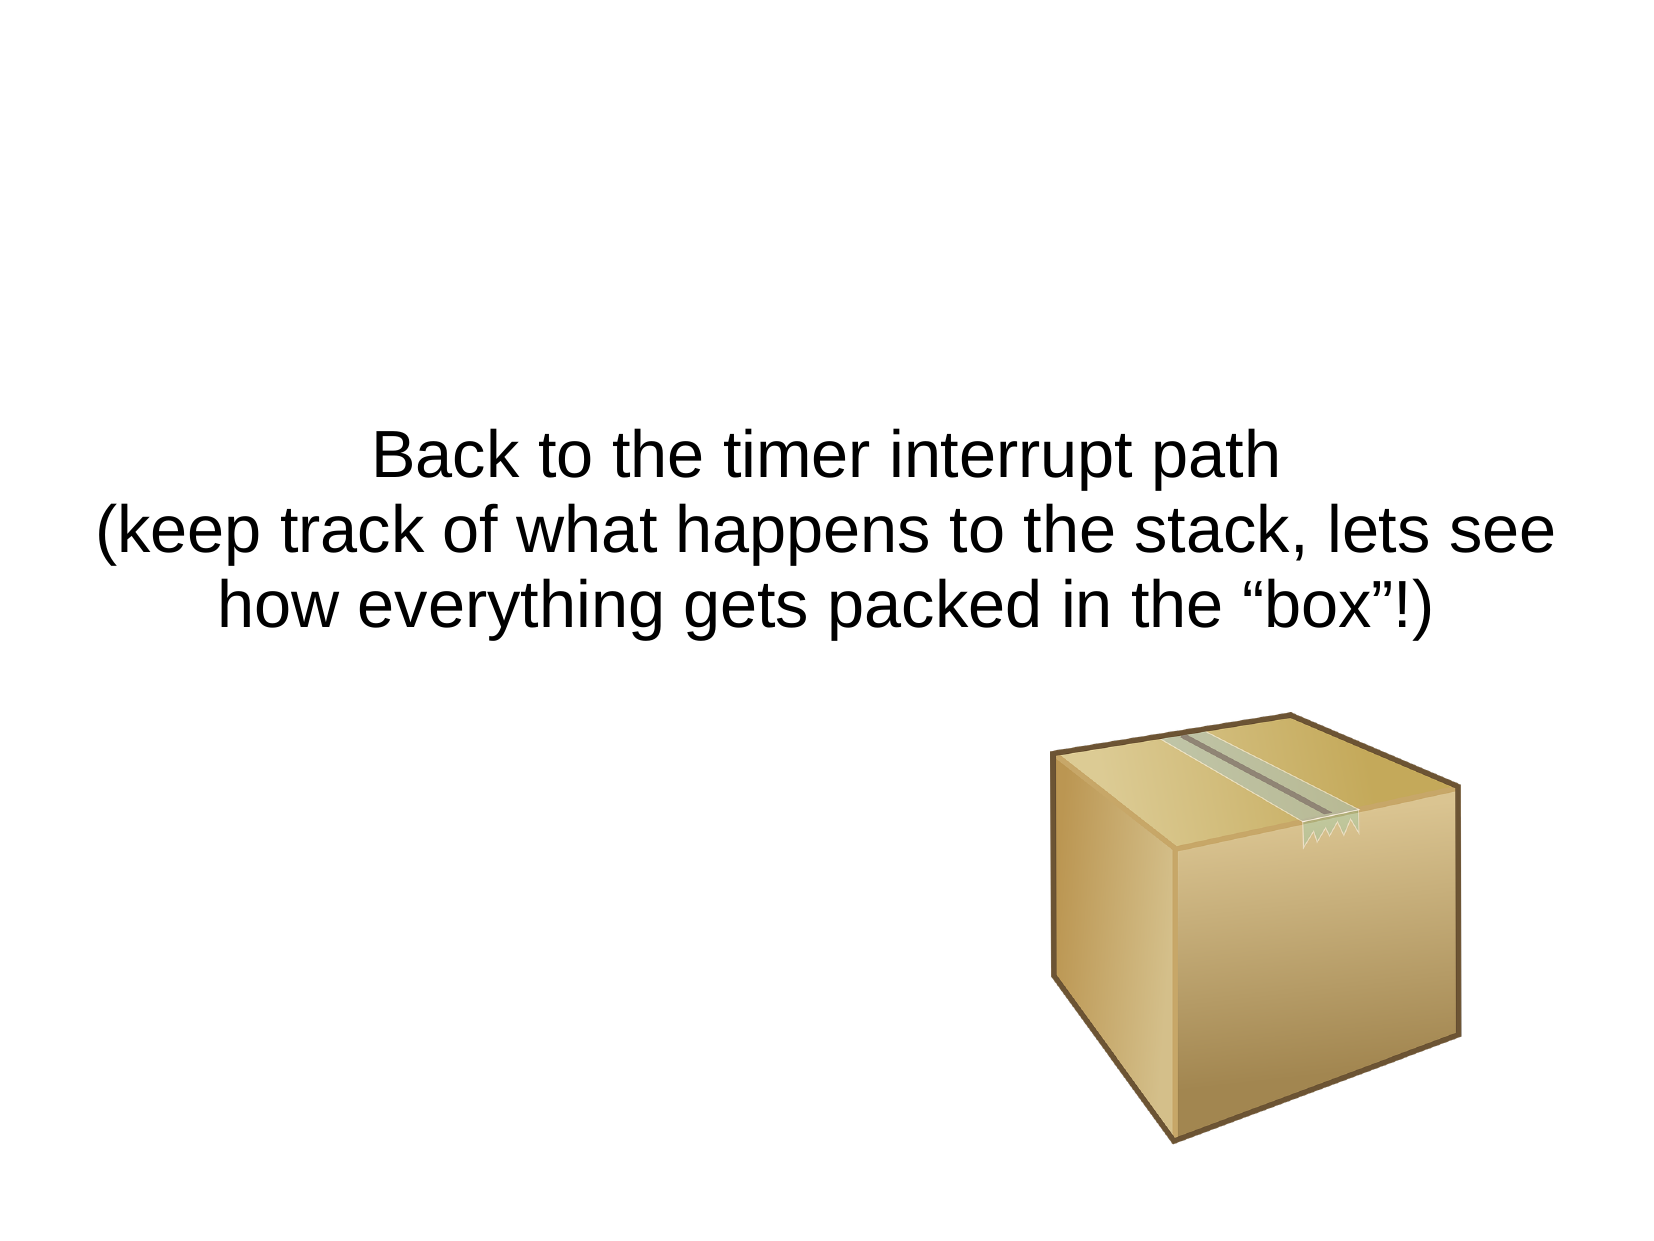

# Back to the timer interrupt path
(keep track of what happens to the stack, lets see how everything gets packed in the “box”!)